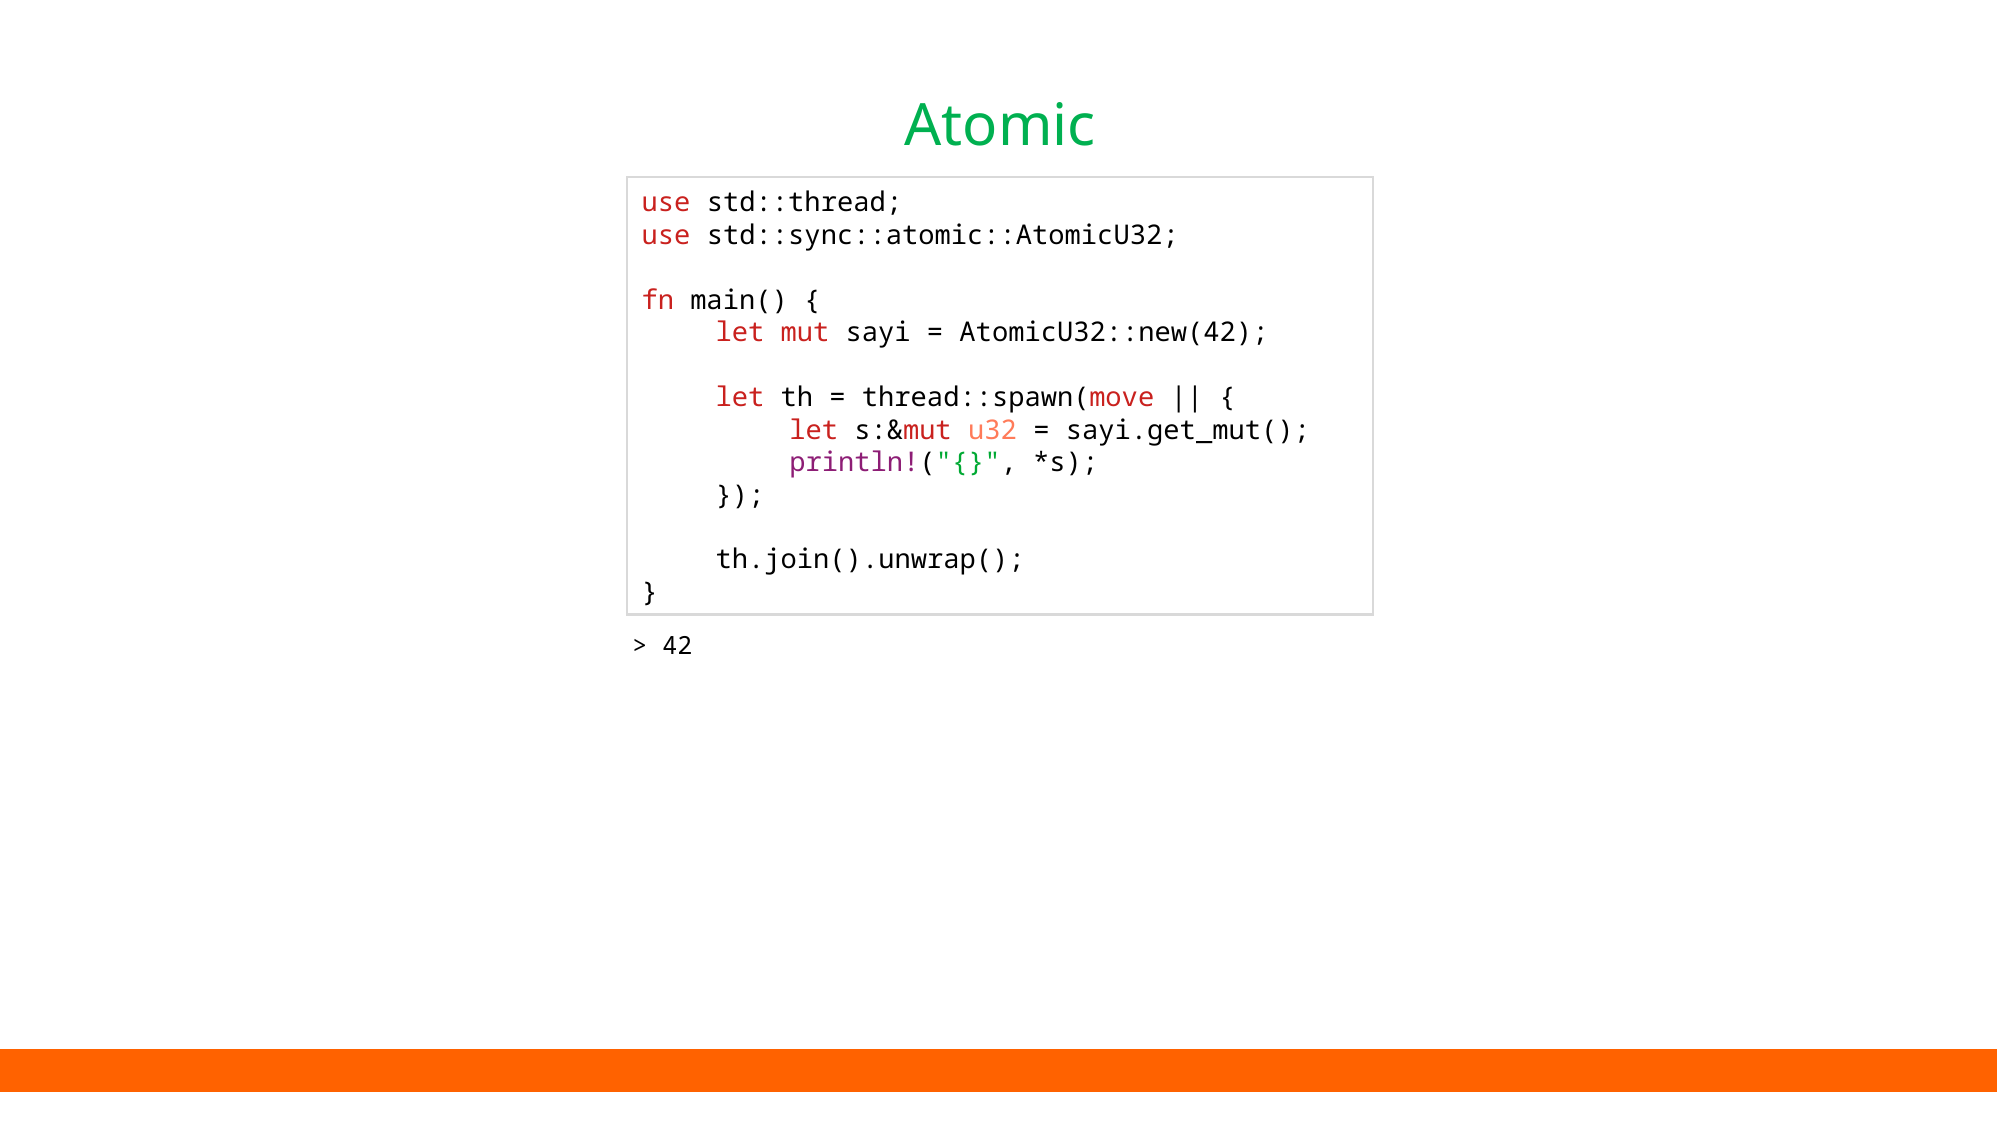

# Atomic
use std::thread;
use std::sync::atomic::AtomicU32;
fn main() {
	let mut sayi = AtomicU32::new(42);
	let th = thread::spawn(move || {
		let s:&mut u32 = sayi.get_mut();
		println!("{}", *s);
	});
	th.join().unwrap();
}
> 42